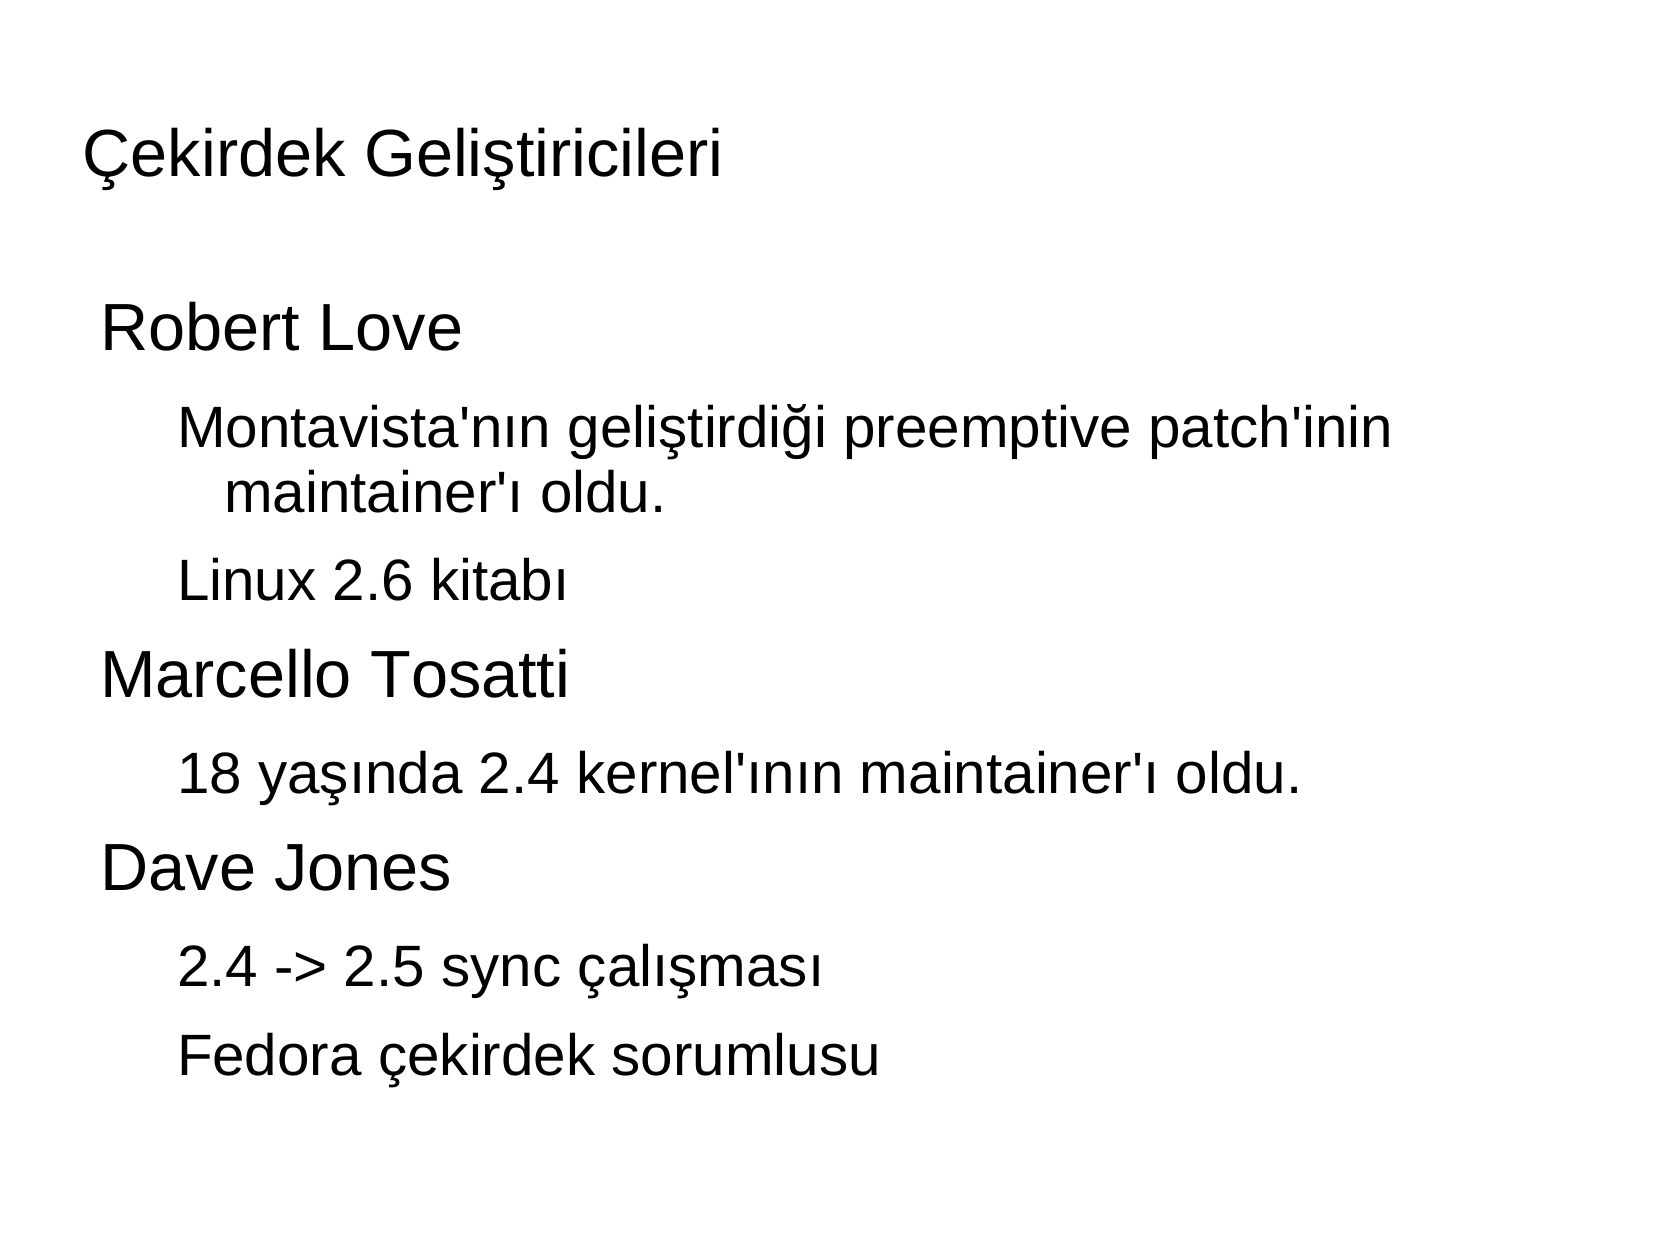

# Çekirdek Geliştiricileri
Robert Love
Montavista'nın geliştirdiği preemptive patch'inin maintainer'ı oldu.
Linux 2.6 kitabı
Marcello Tosatti
18 yaşında 2.4 kernel'ının maintainer'ı oldu.
Dave Jones
2.4 -> 2.5 sync çalışması
Fedora çekirdek sorumlusu